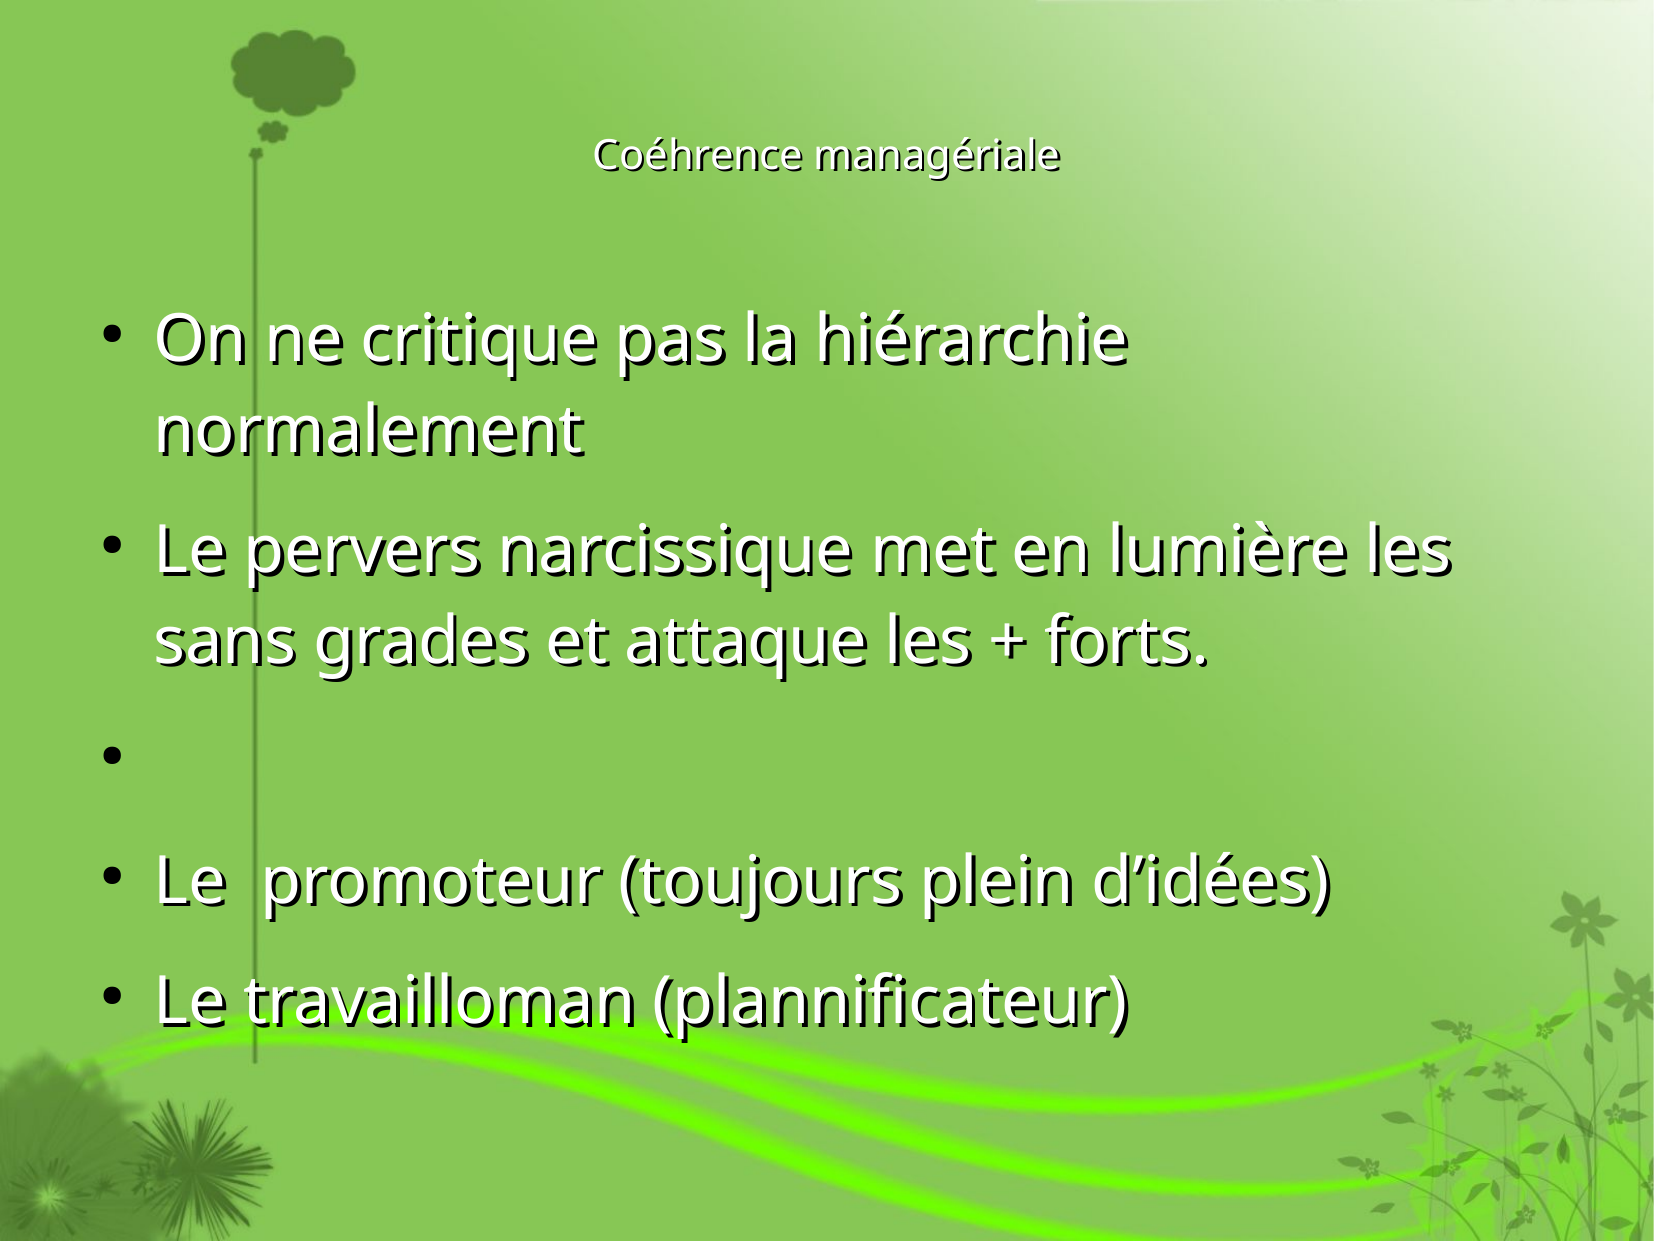

# Coéhrence managériale
On ne critique pas la hiérarchie normalement
Le pervers narcissique met en lumière les sans grades et attaque les + forts.
Le promoteur (toujours plein d’idées)
Le travailloman (plannificateur)